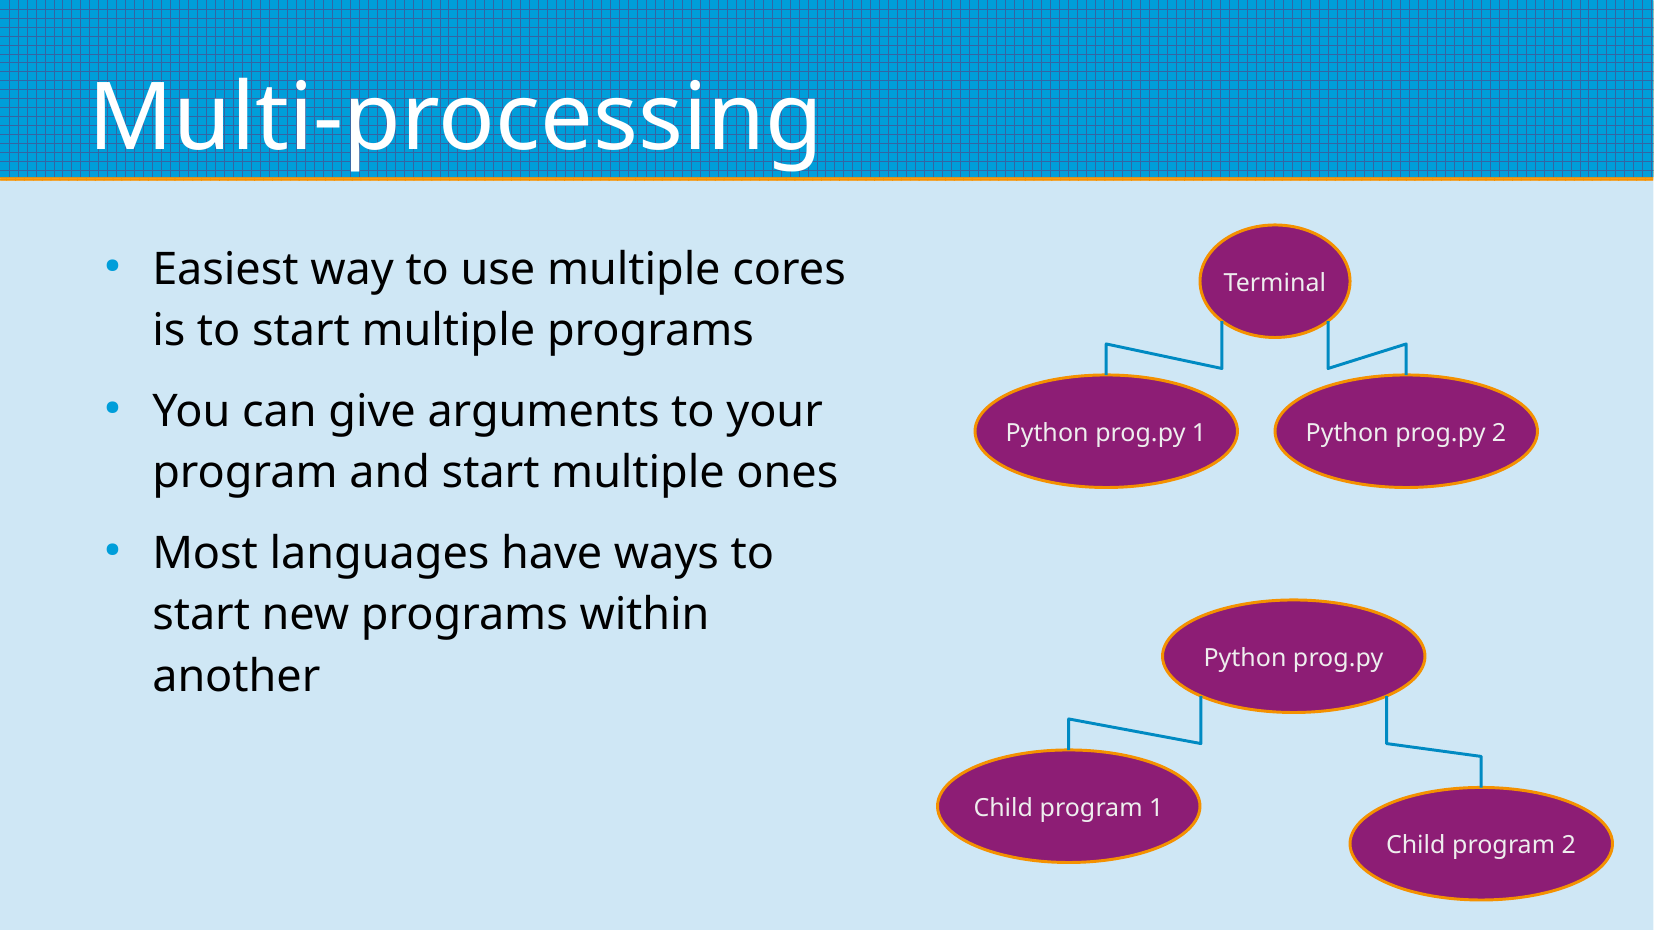

# Multi-processing
Terminal
Easiest way to use multiple cores is to start multiple programs
You can give arguments to your program and start multiple ones
Most languages have ways to start new programs within another
Python prog.py 1
Python prog.py 2
Python prog.py
Child program 1
Child program 2